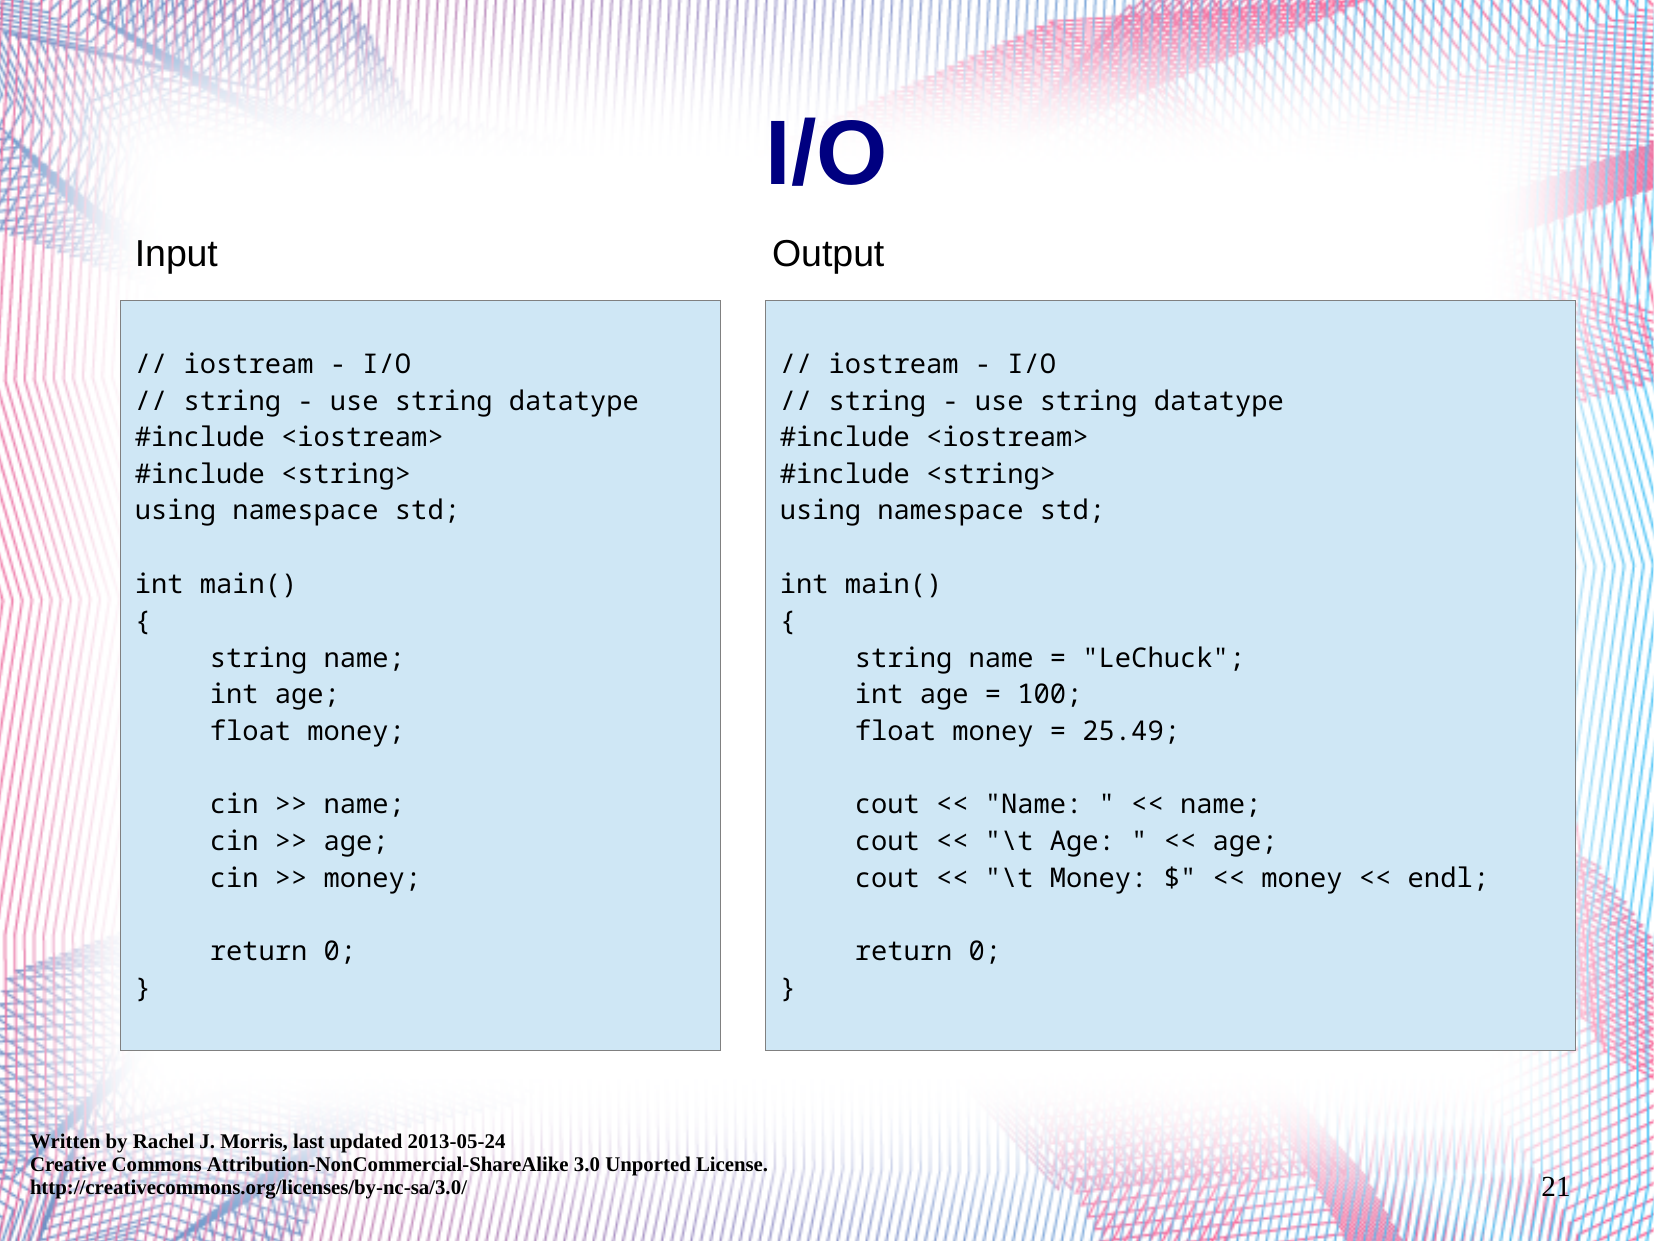

# I/O
Input
Output
// iostream - I/O
// string - use string datatype
#include <iostream>
#include <string>
using namespace std;
int main()
{
	string name;
	int age;
	float money;
	cin >> name;
	cin >> age;
	cin >> money;
	return 0;
}
// iostream - I/O
// string - use string datatype
#include <iostream>
#include <string>
using namespace std;
int main()
{
	string name = "LeChuck";
	int age = 100;
	float money = 25.49;
	cout << "Name: " << name;
	cout << "\t Age: " << age;
	cout << "\t Money: $" << money << endl;
	return 0;
}
21